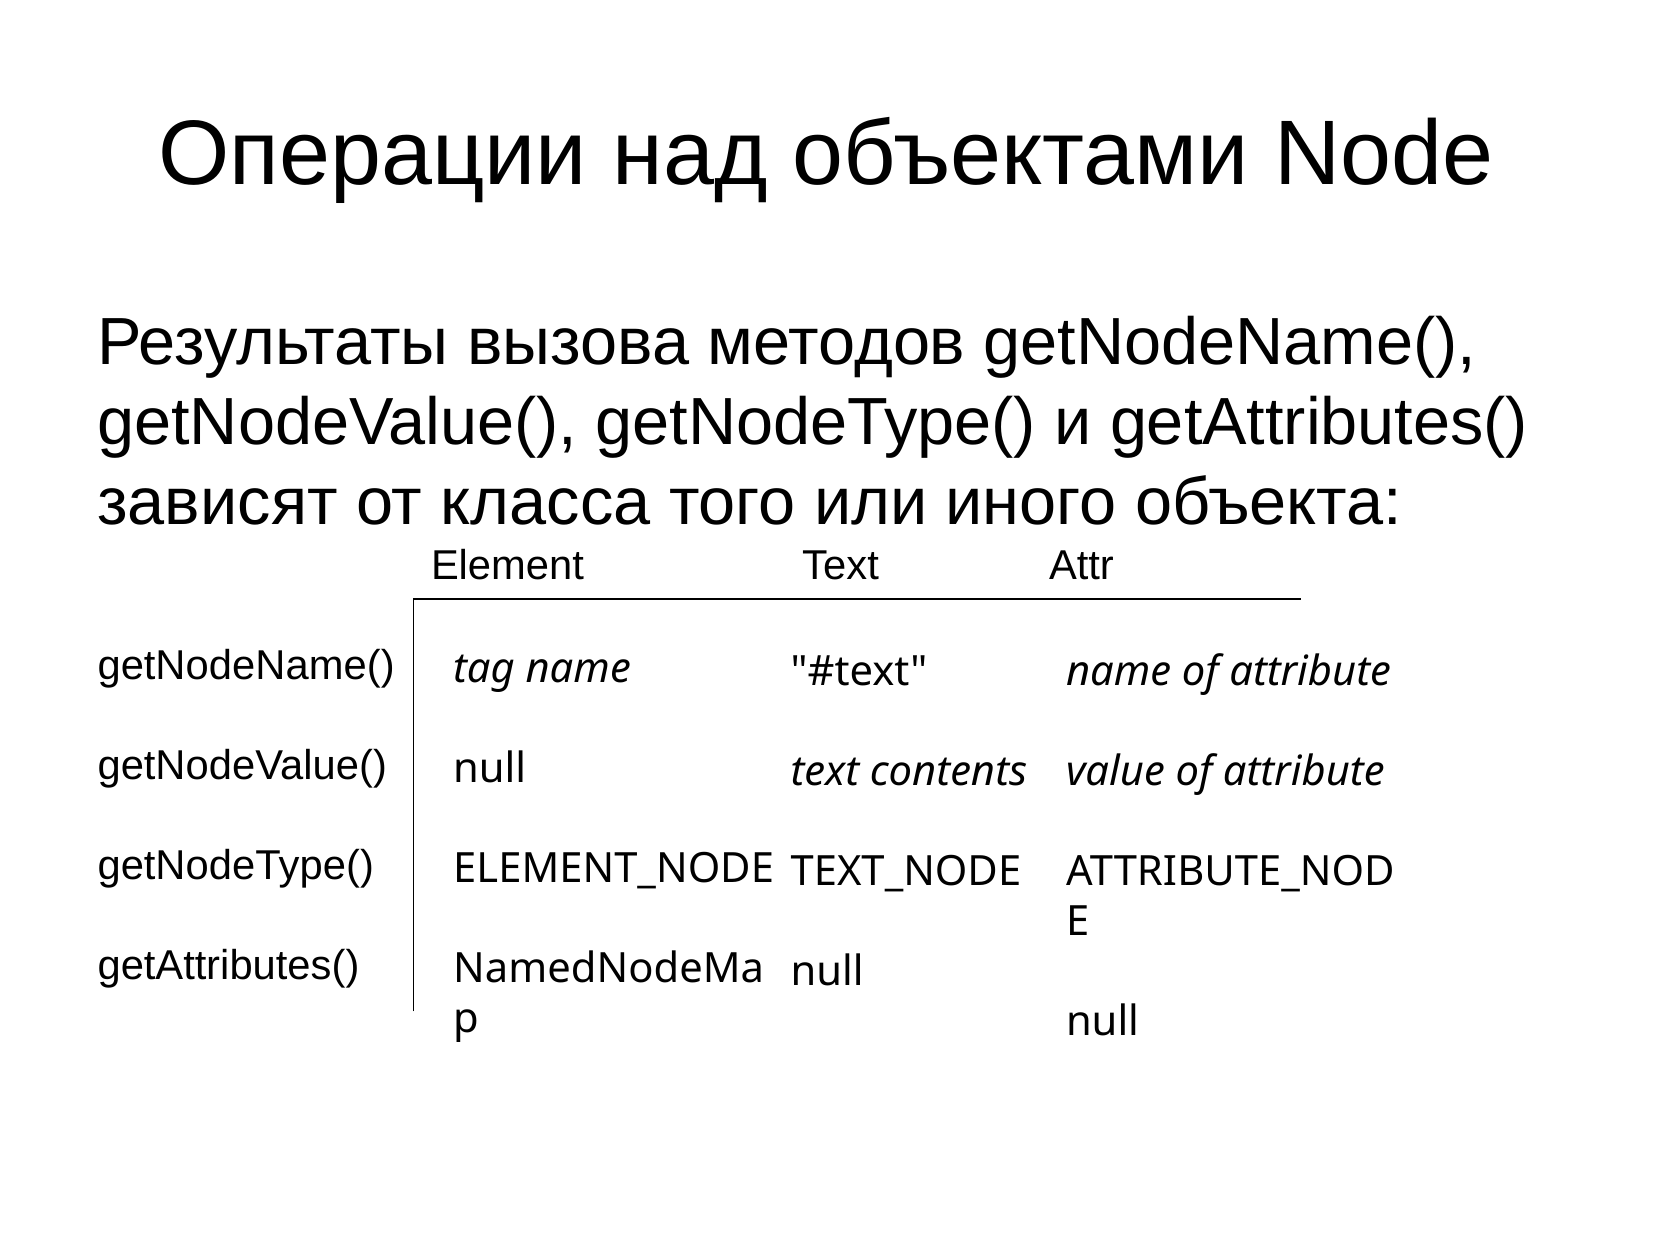

# Операции над объектами Node
Результаты вызова методов getNodeName(), getNodeValue(), getNodeType() и getAttributes() зависят от класса того или иного объекта:
 Element		 Text Attr
getNodeName()
getNodeValue()
getNodeType()
getAttributes()
tag name
null
ELEMENT_NODE
NamedNodeMap
"#text"
text contents
TEXT_NODE
null
name of attribute
value of attribute
ATTRIBUTE_NODE
null